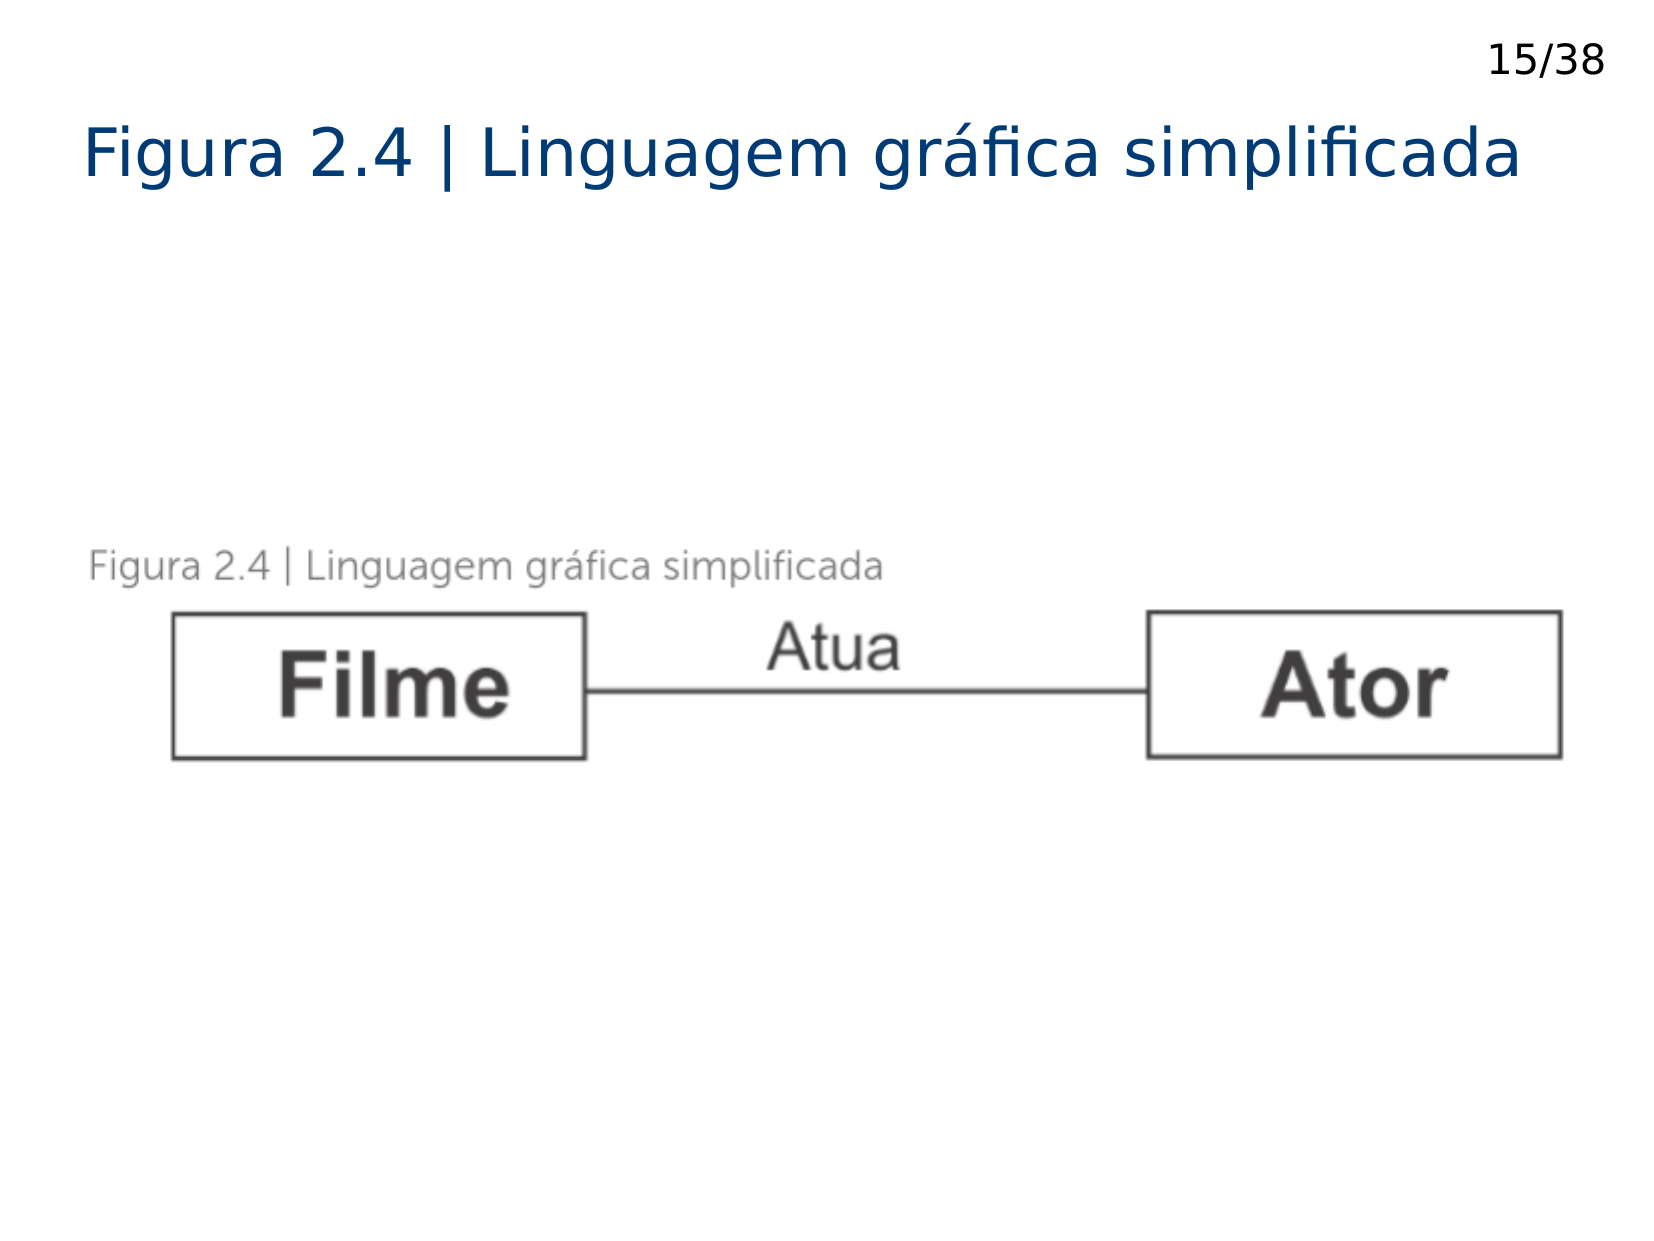

15
# Figura 2.4 | Linguagem gráfica simplificada